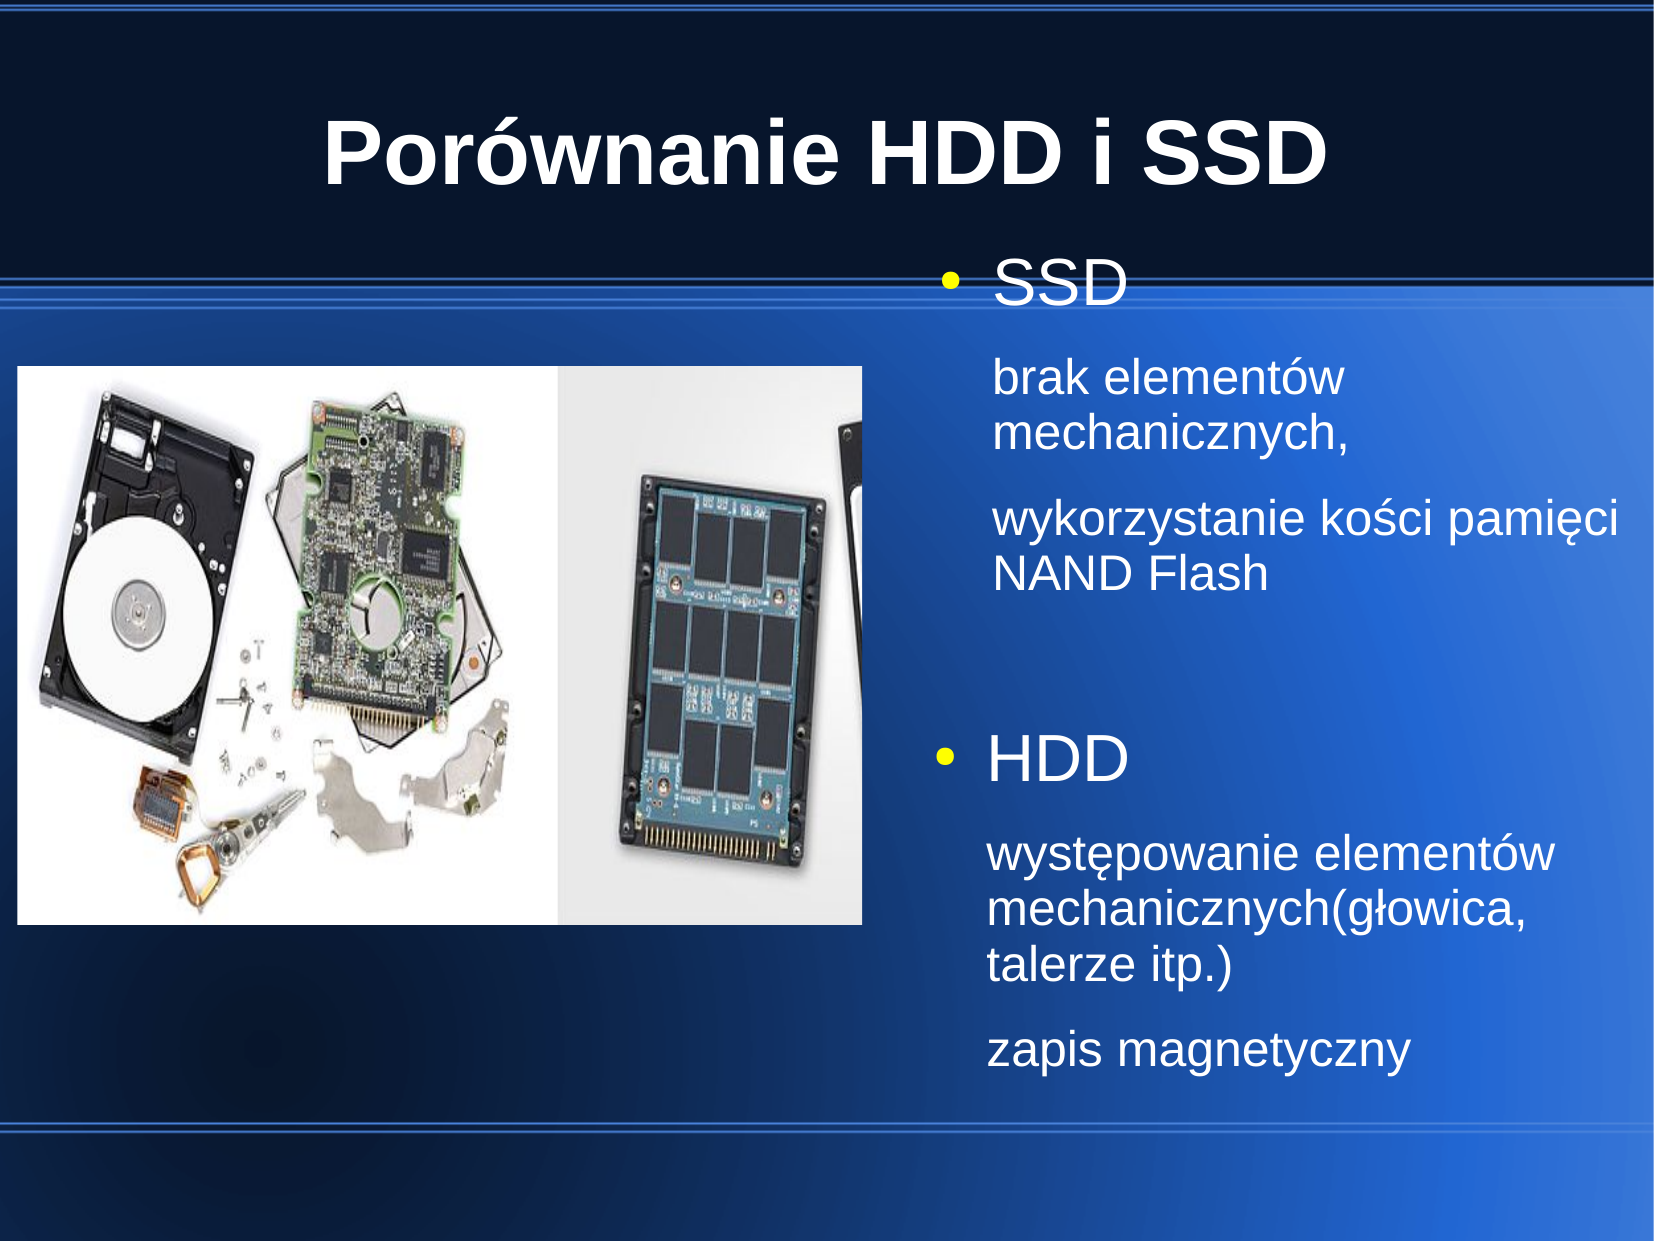

# Porównanie HDD i SSD
SSD
brak elementów mechanicznych,
wykorzystanie kości pamięci NAND Flash
HDD
występowanie elementów mechanicznych(głowica, talerze itp.)
zapis magnetyczny